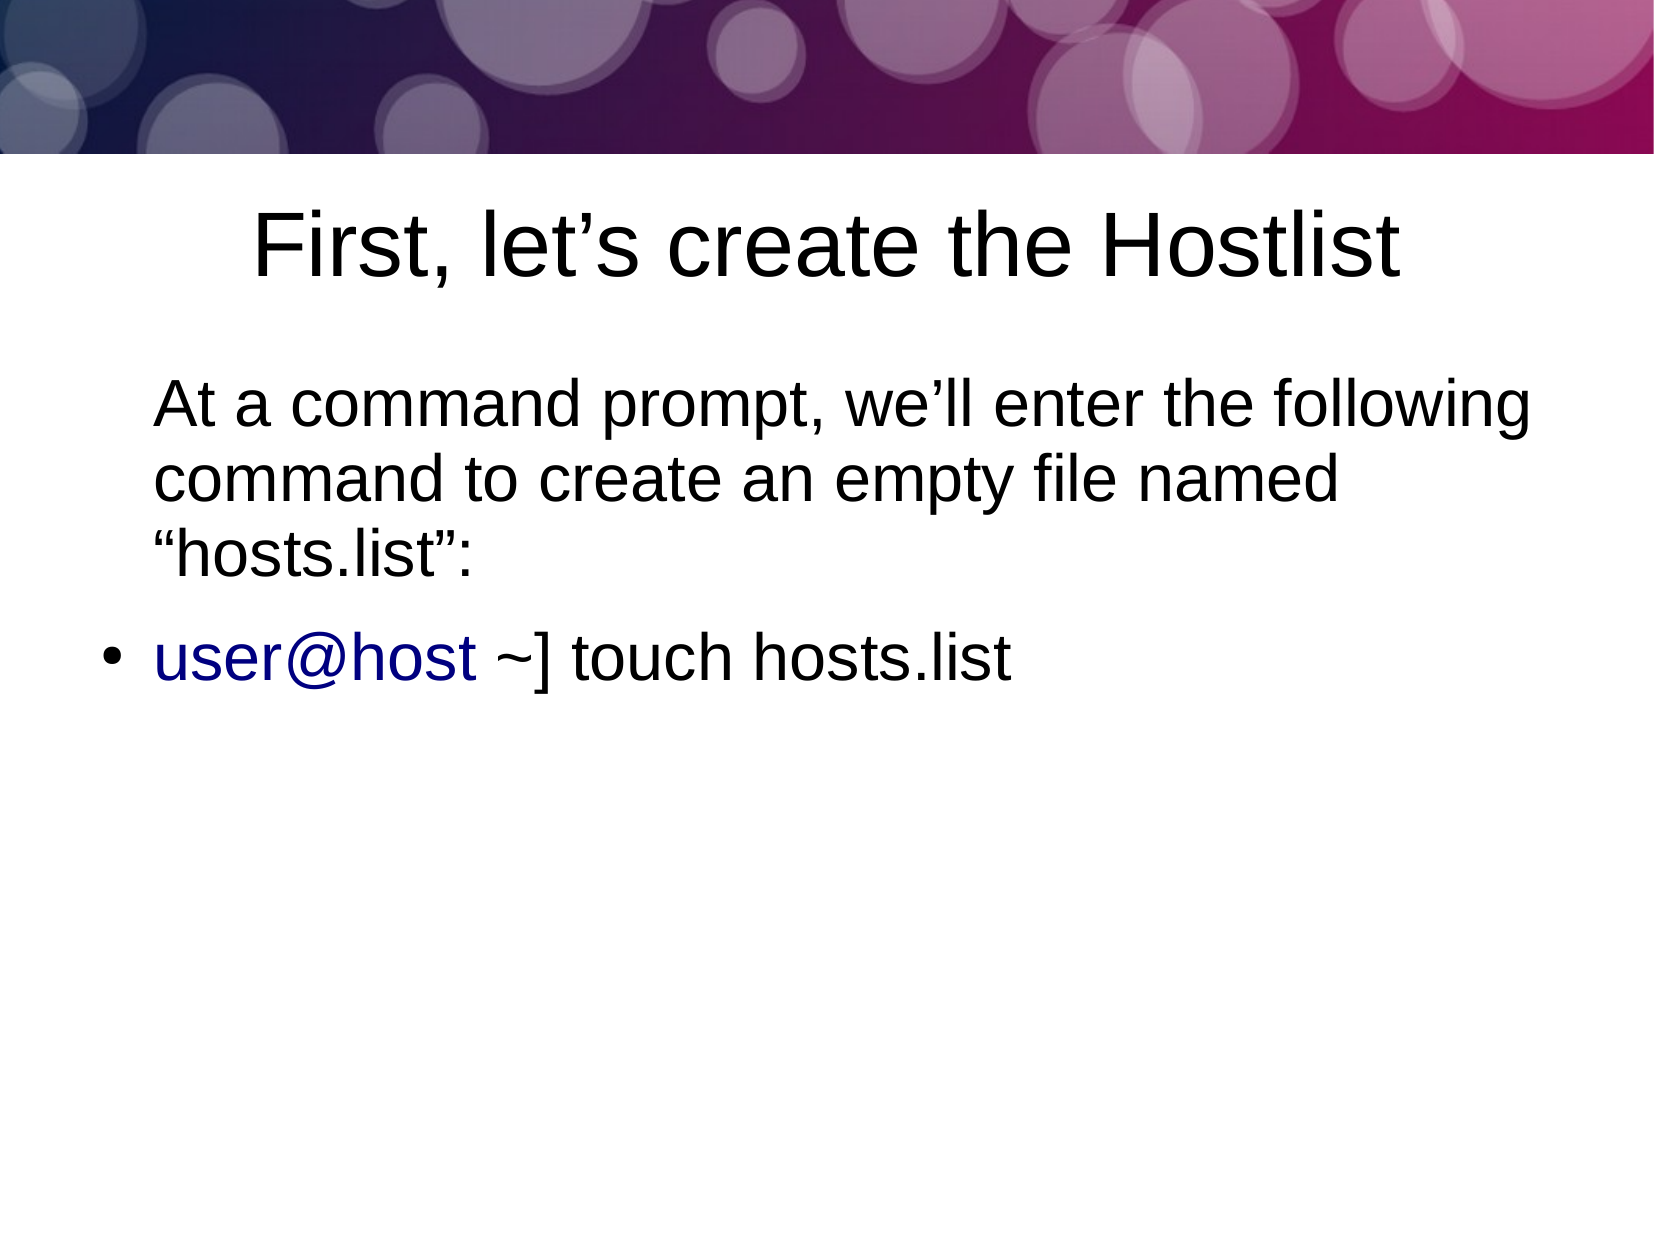

# First, let’s create the Hostlist
At a command prompt, we’ll enter the following command to create an empty file named “hosts.list”:
user@host ~] touch hosts.list